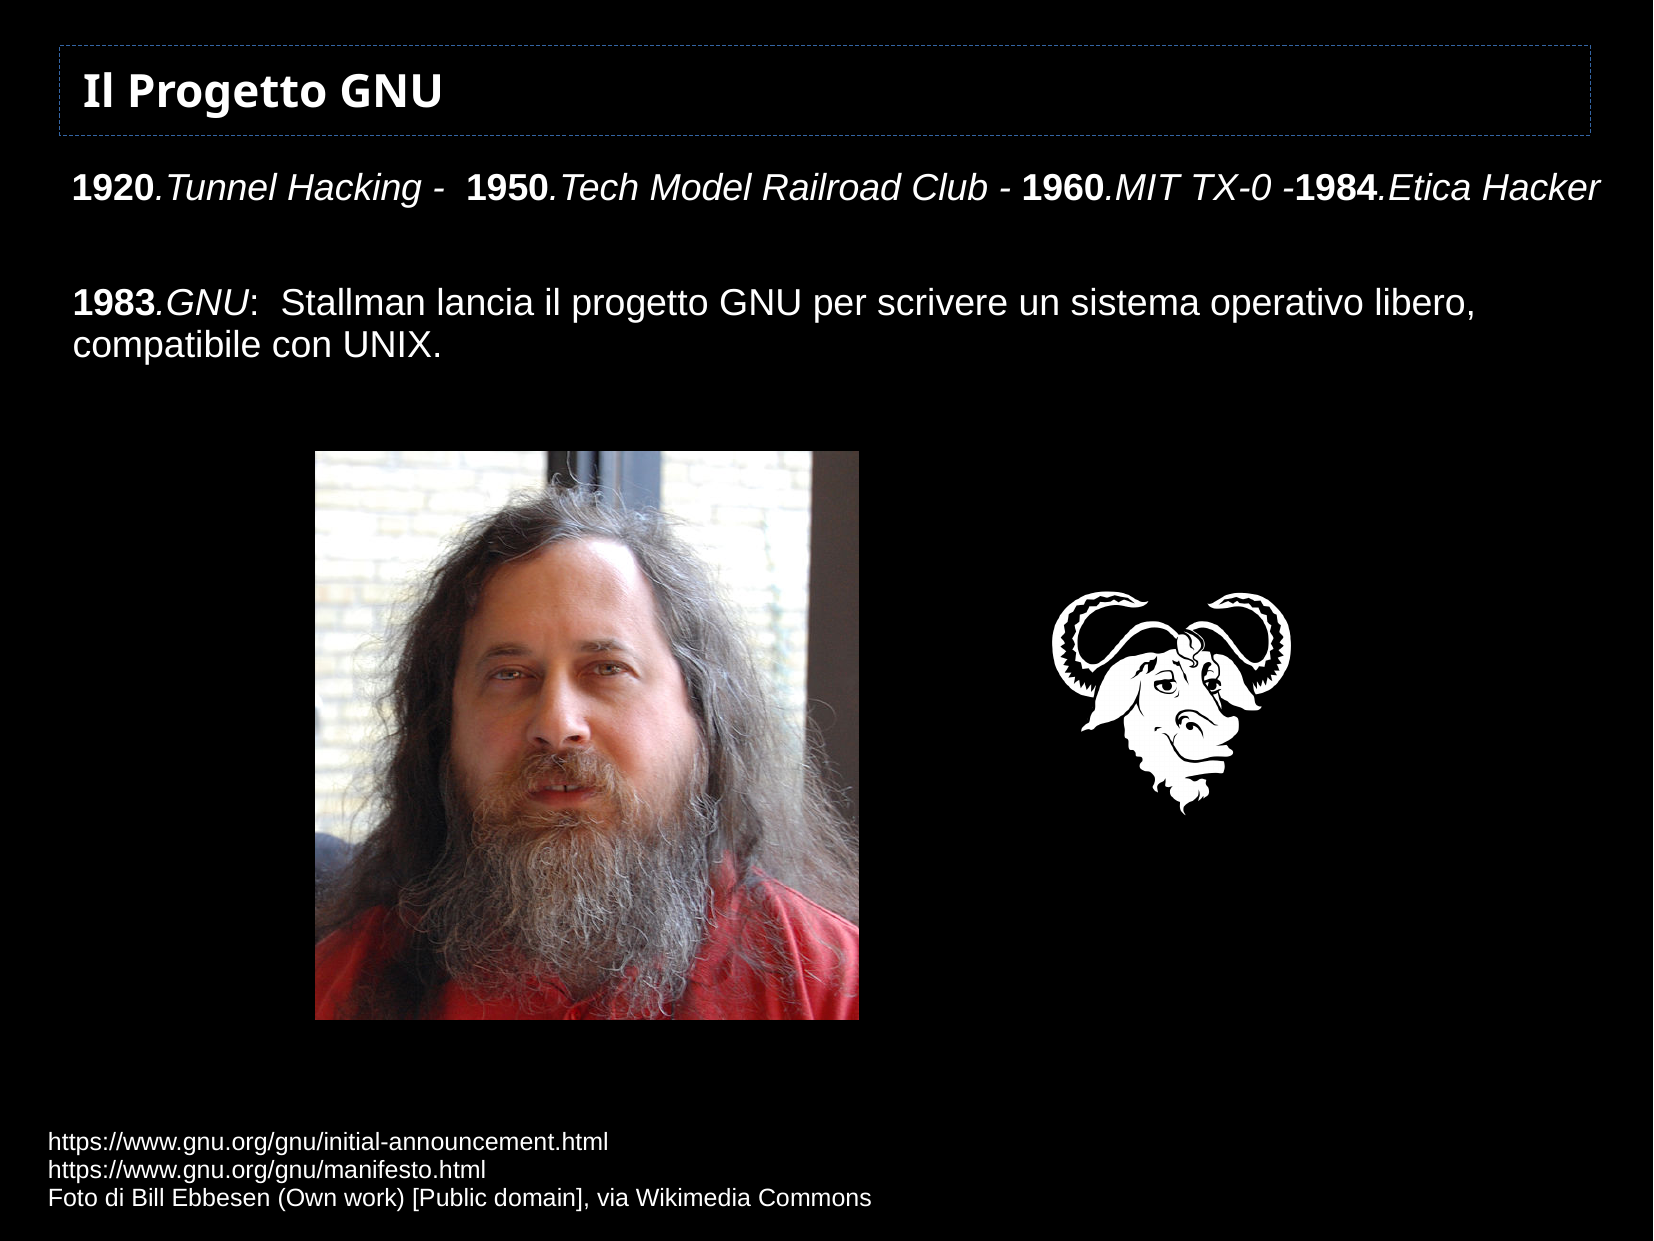

# Il Progetto GNU
1920.Tunnel Hacking - 1950.Tech Model Railroad Club - 1960.MIT TX-0 -1984.Etica Hacker
1983.GNU: Stallman lancia il progetto GNU per scrivere un sistema operativo libero, compatibile con UNIX.
https://www.gnu.org/gnu/initial-announcement.html
https://www.gnu.org/gnu/manifesto.html
Foto di Bill Ebbesen (Own work) [Public domain], via Wikimedia Commons